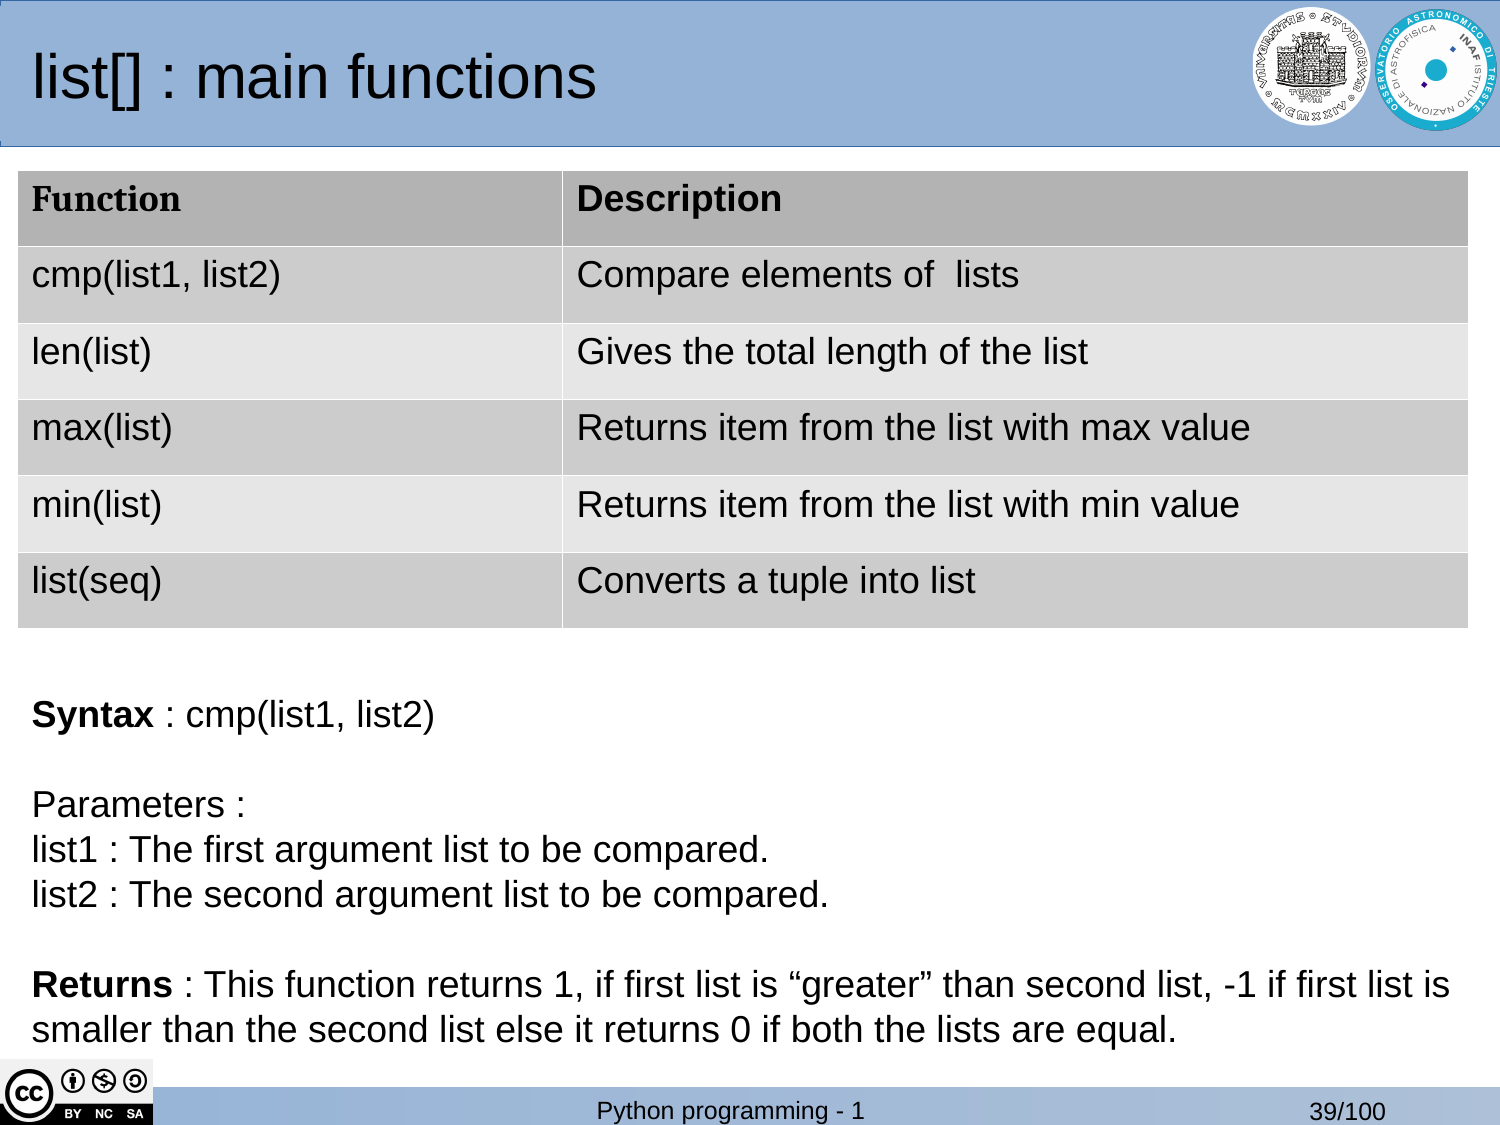

list[] : main functions
| Function | Description |
| --- | --- |
| cmp(list1, list2) | Compare elements of lists |
| len(list) | Gives the total length of the list |
| max(list) | Returns item from the list with max value |
| min(list) | Returns item from the list with min value |
| list(seq) | Converts a tuple into list |
#
Syntax : cmp(list1, list2)
Parameters :
list1 : The first argument list to be compared.
list2 : The second argument list to be compared.
Returns : This function returns 1, if first list is “greater” than second list, -1 if first list is smaller than the second list else it returns 0 if both the lists are equal.